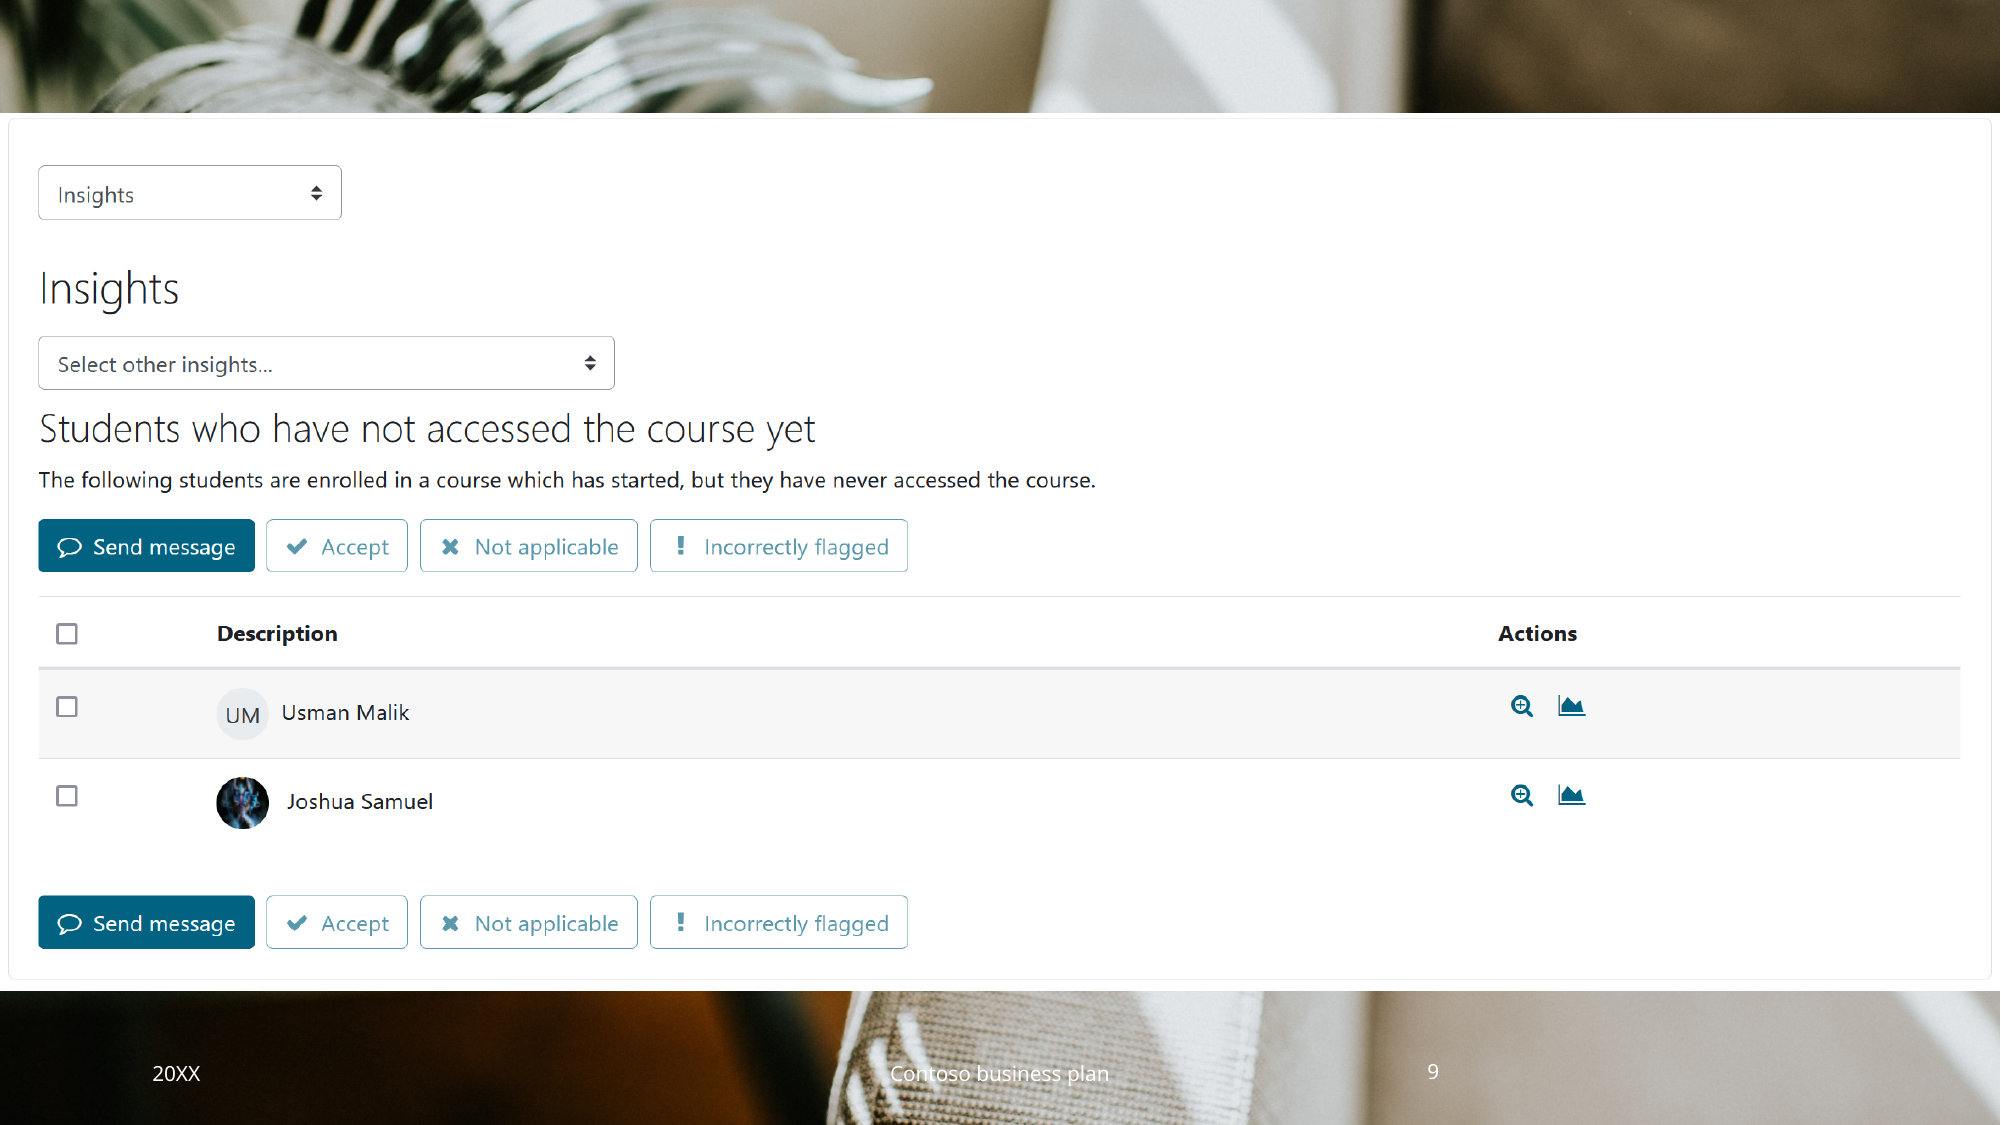

# Business concept
Using our next-generation data architecture, we help organisations virtually manage agile workflows. We thrive because of our market knowledge and the great team behind our product.
20XX
Contoso business plan